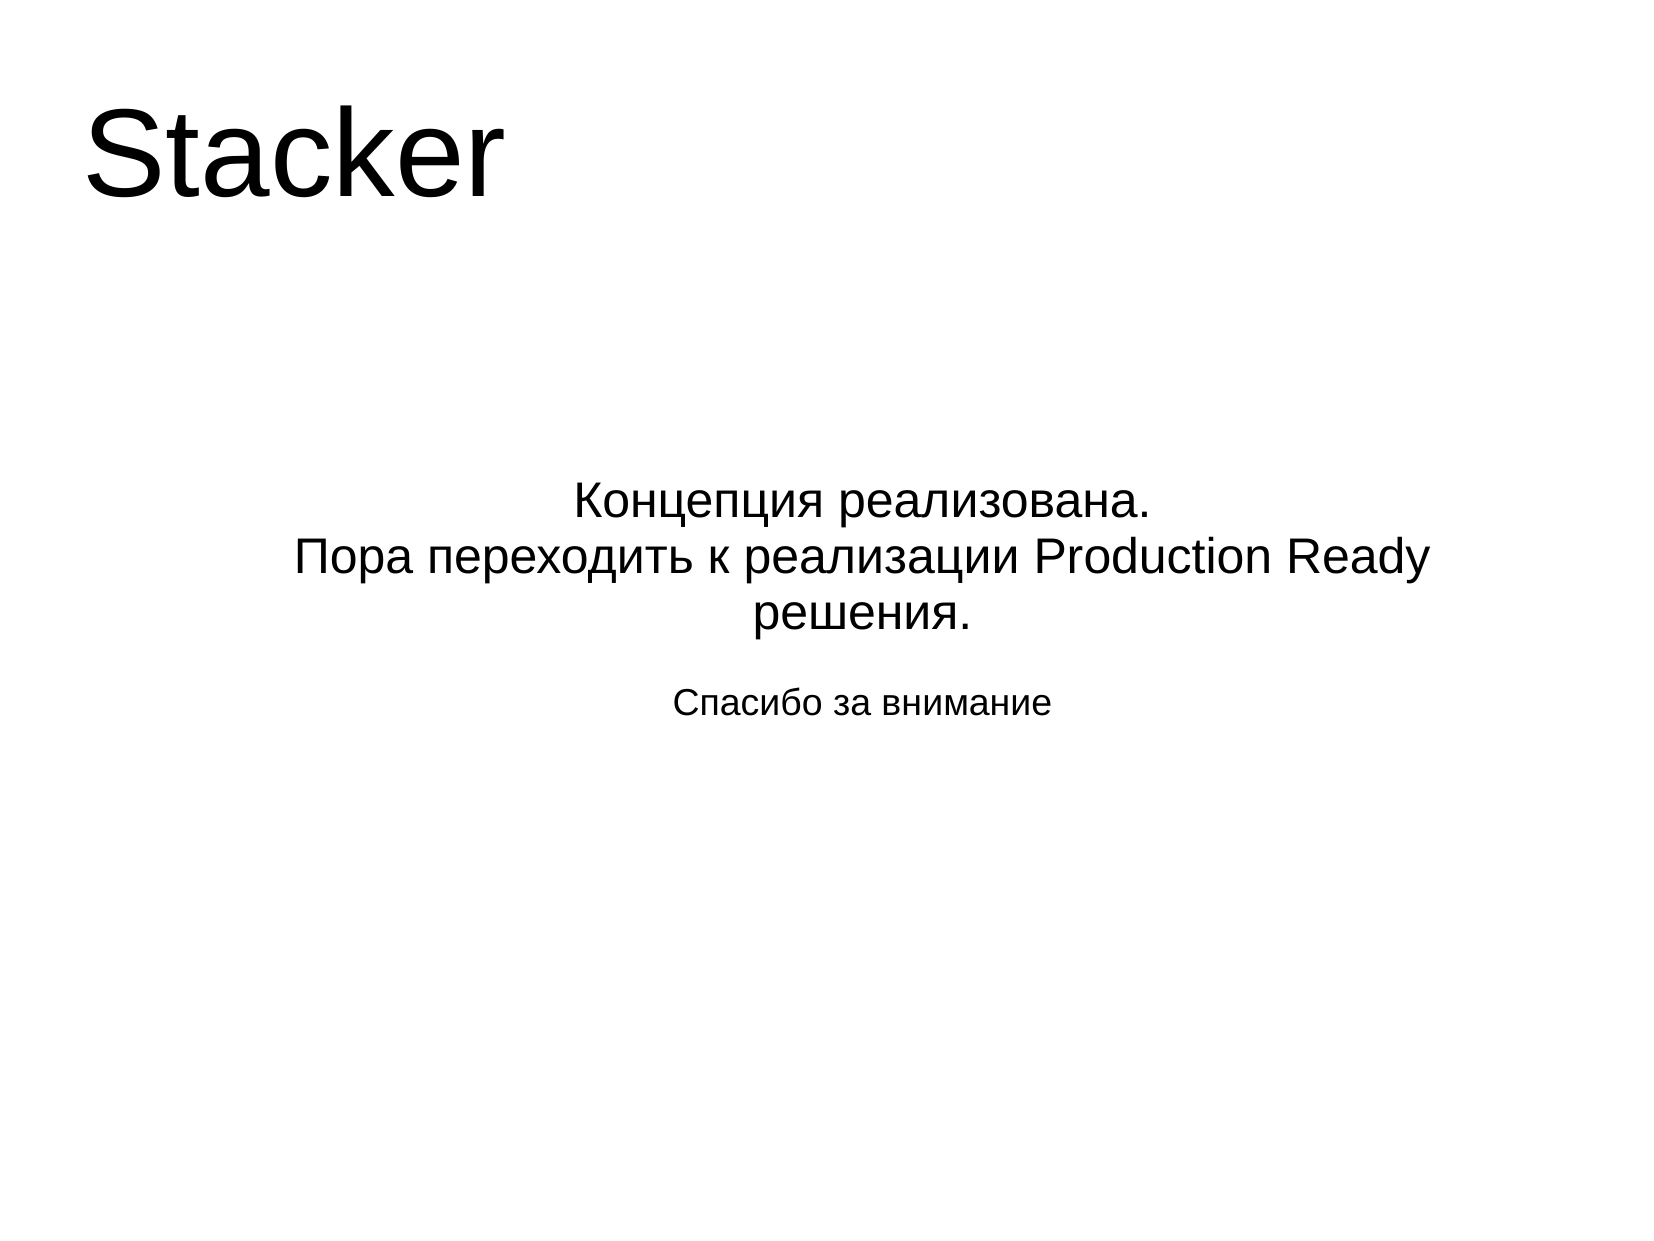

# Stacker
Концепция реализована.
Пора переходить к реализации Production Ready решения.
Спасибо за внимание